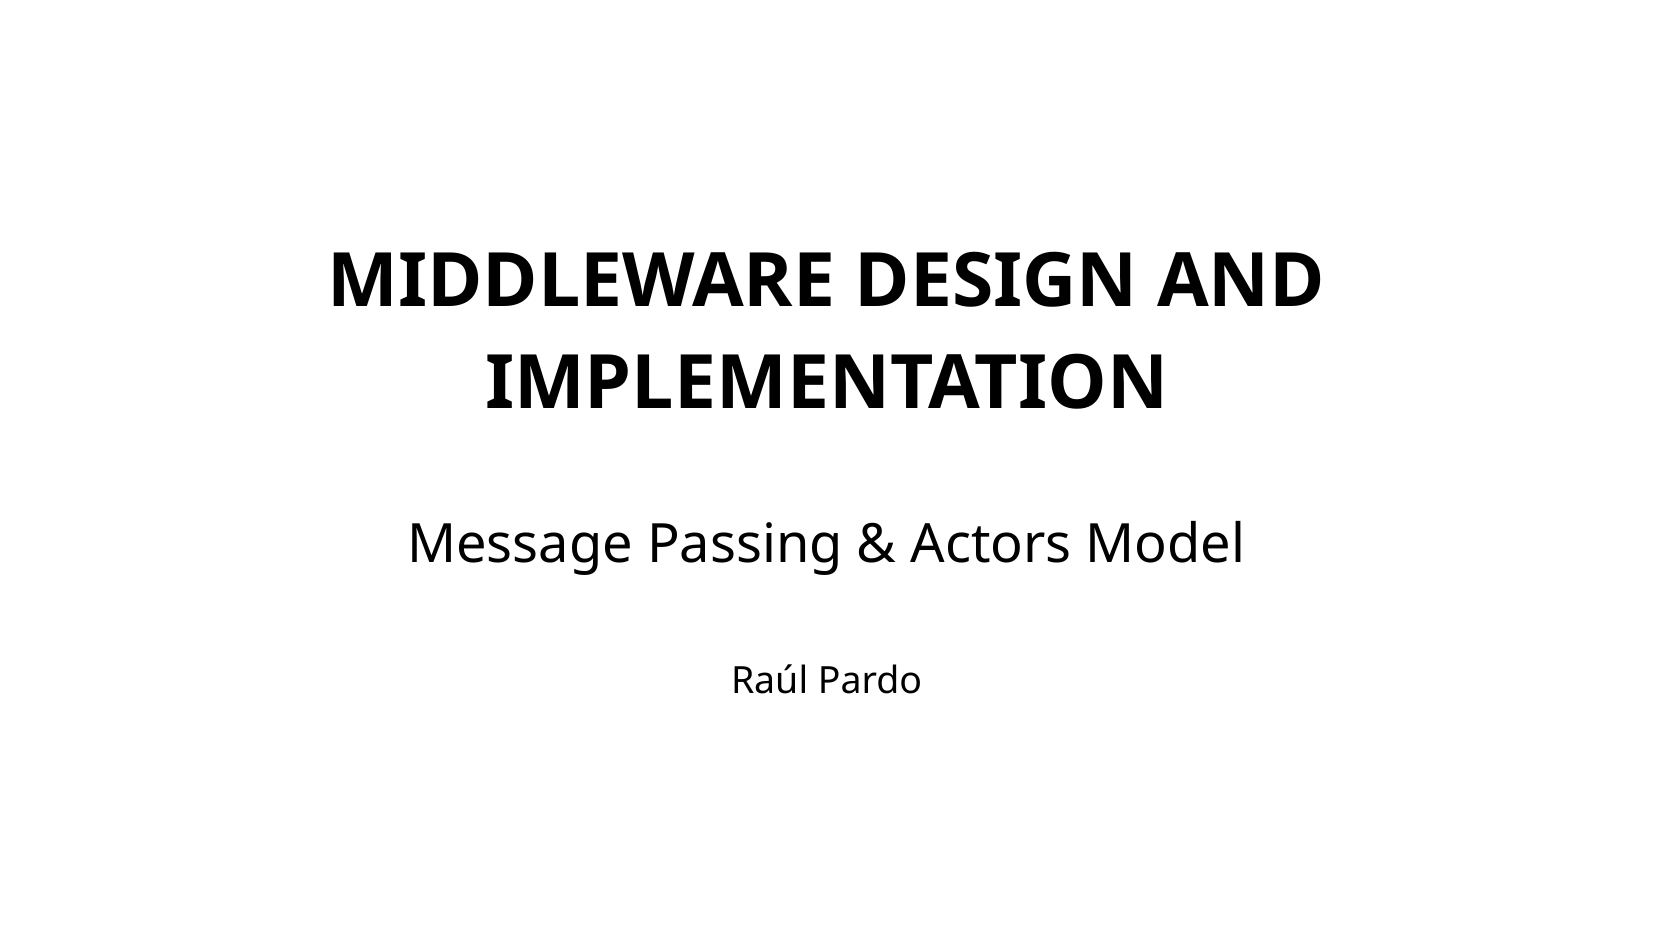

# MIDDLEWARE DESIGN AND IMPLEMENTATION
Message Passing & Actors Model
Raúl Pardo